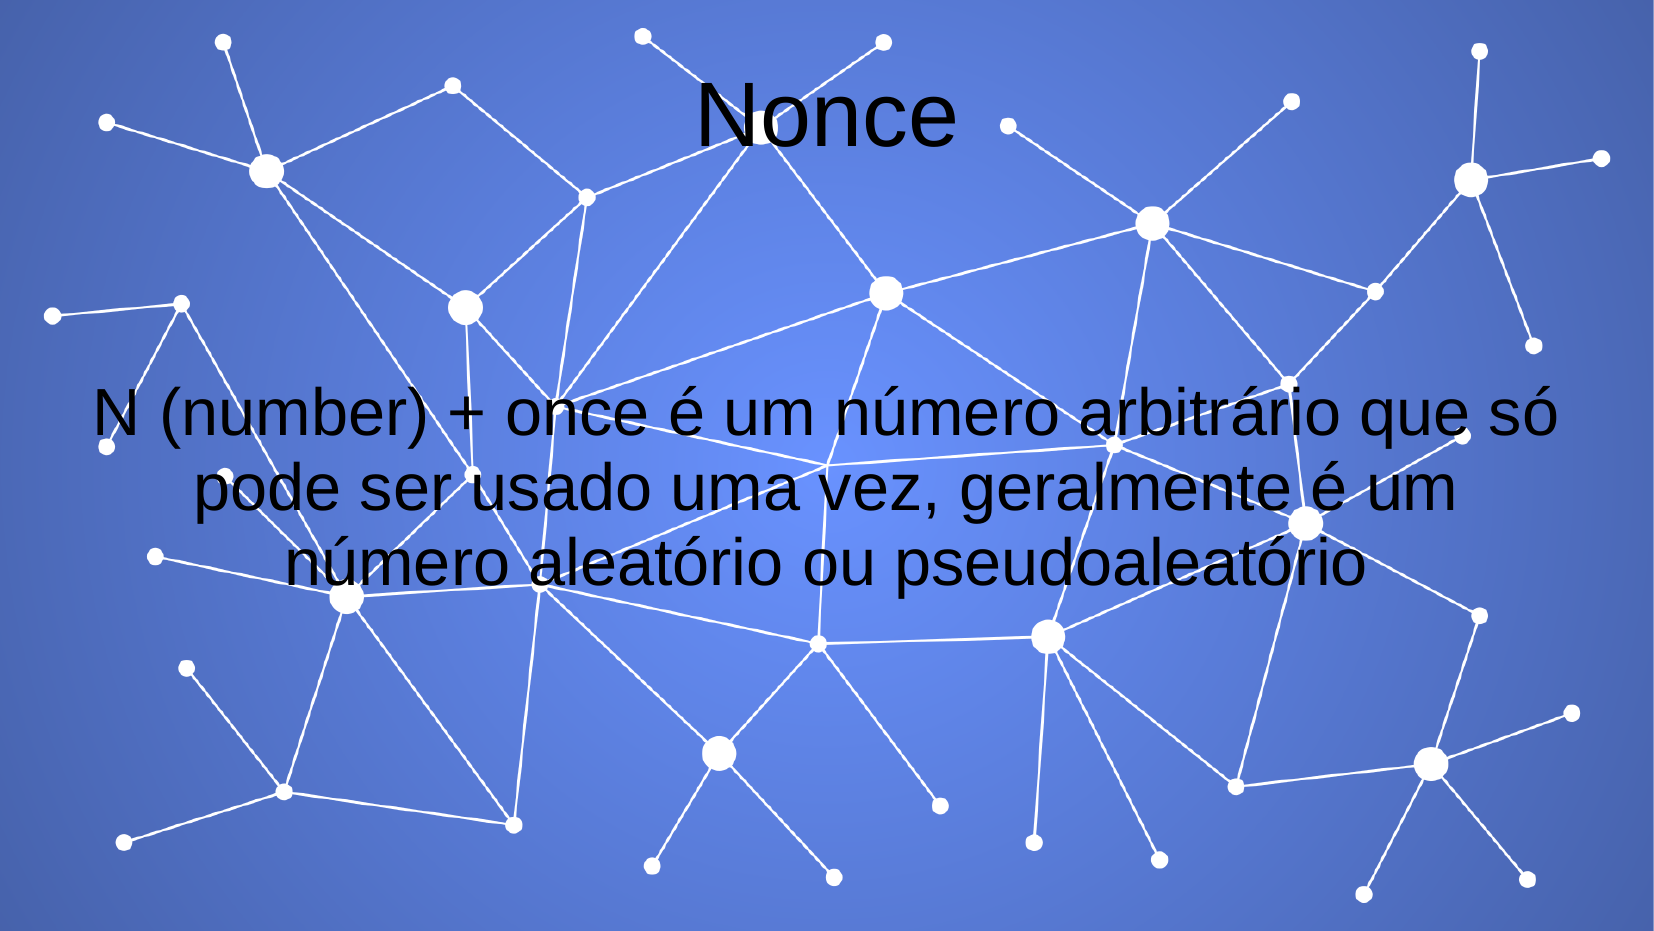

# Nonce
N (number) + once é um número arbitrário que só pode ser usado uma vez, geralmente é um número aleatório ou pseudoaleatório